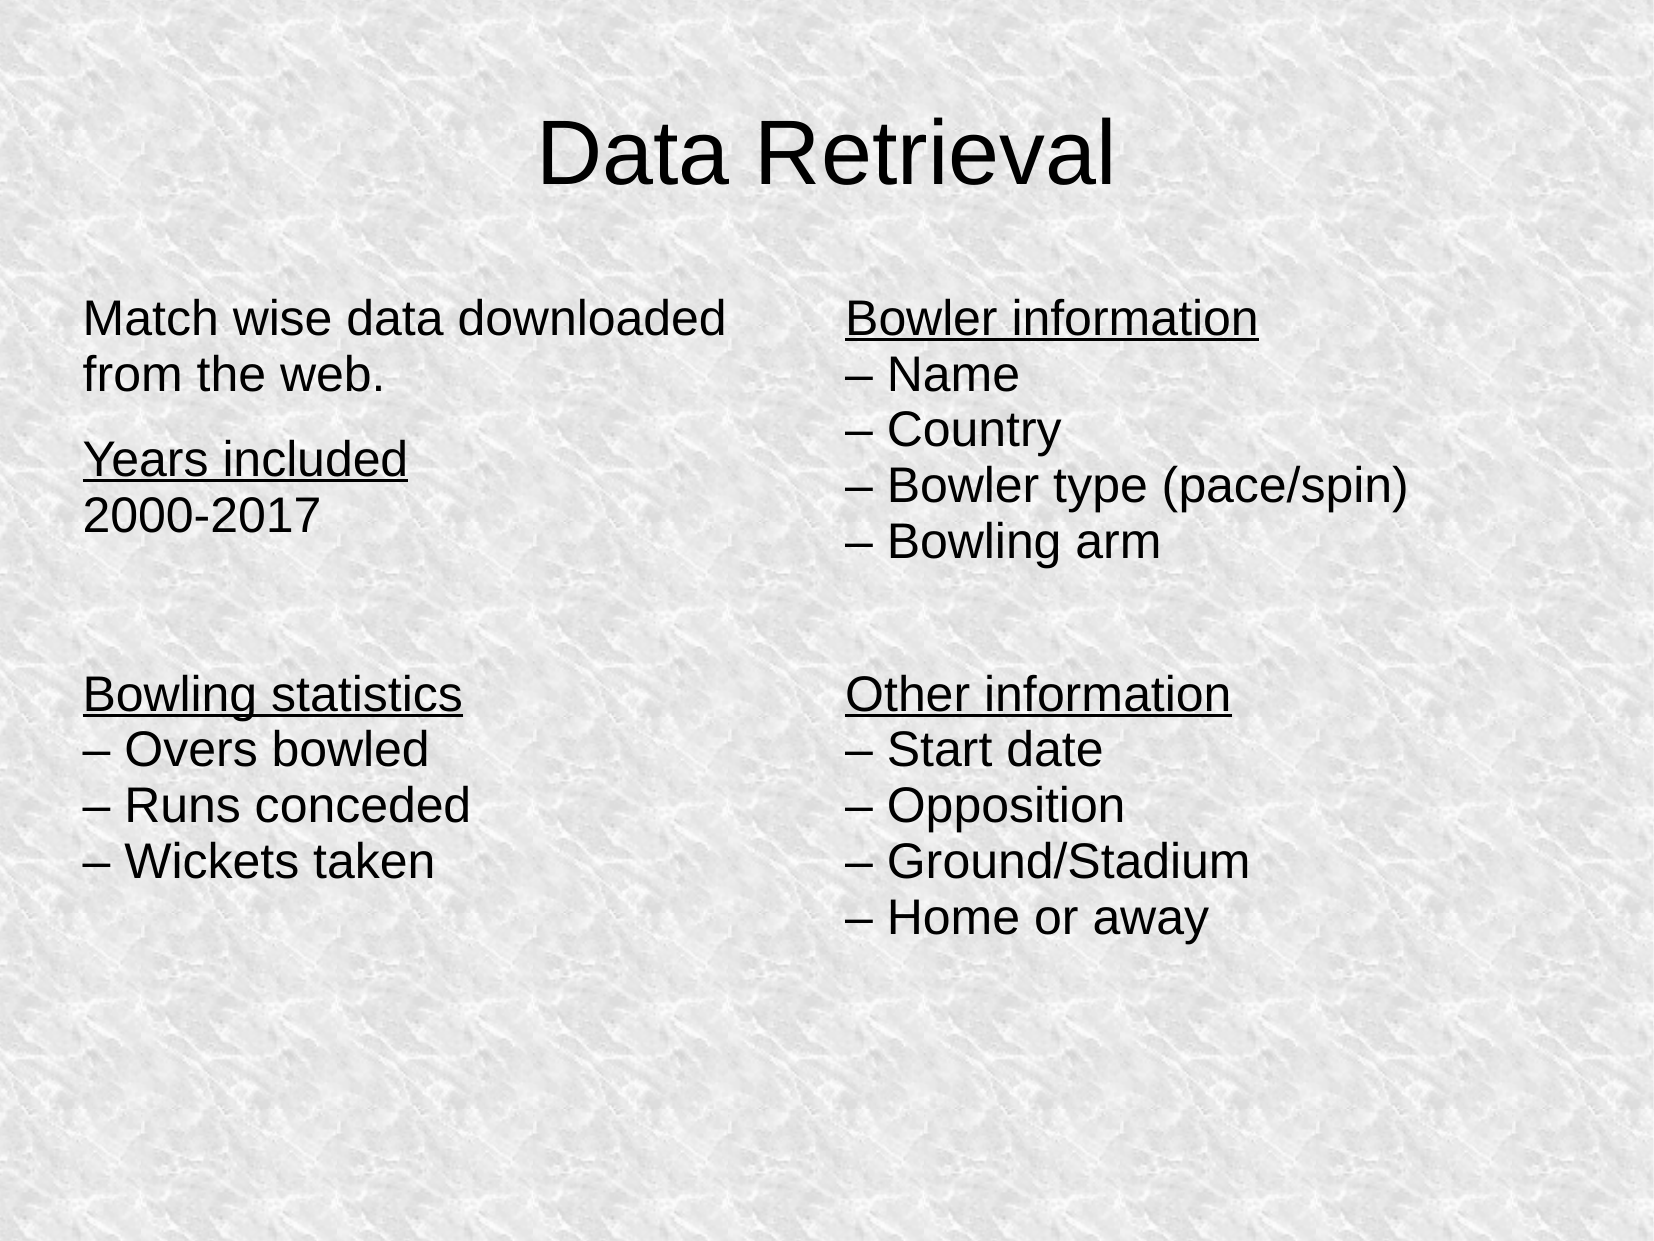

# Data Retrieval
Match wise data downloaded from the web.
Years included
2000-2017
Bowler information
– Name
– Country
– Bowler type (pace/spin)
– Bowling arm
Bowling statistics
– Overs bowled
– Runs conceded
– Wickets taken
Other information
– Start date
– Opposition
– Ground/Stadium
– Home or away